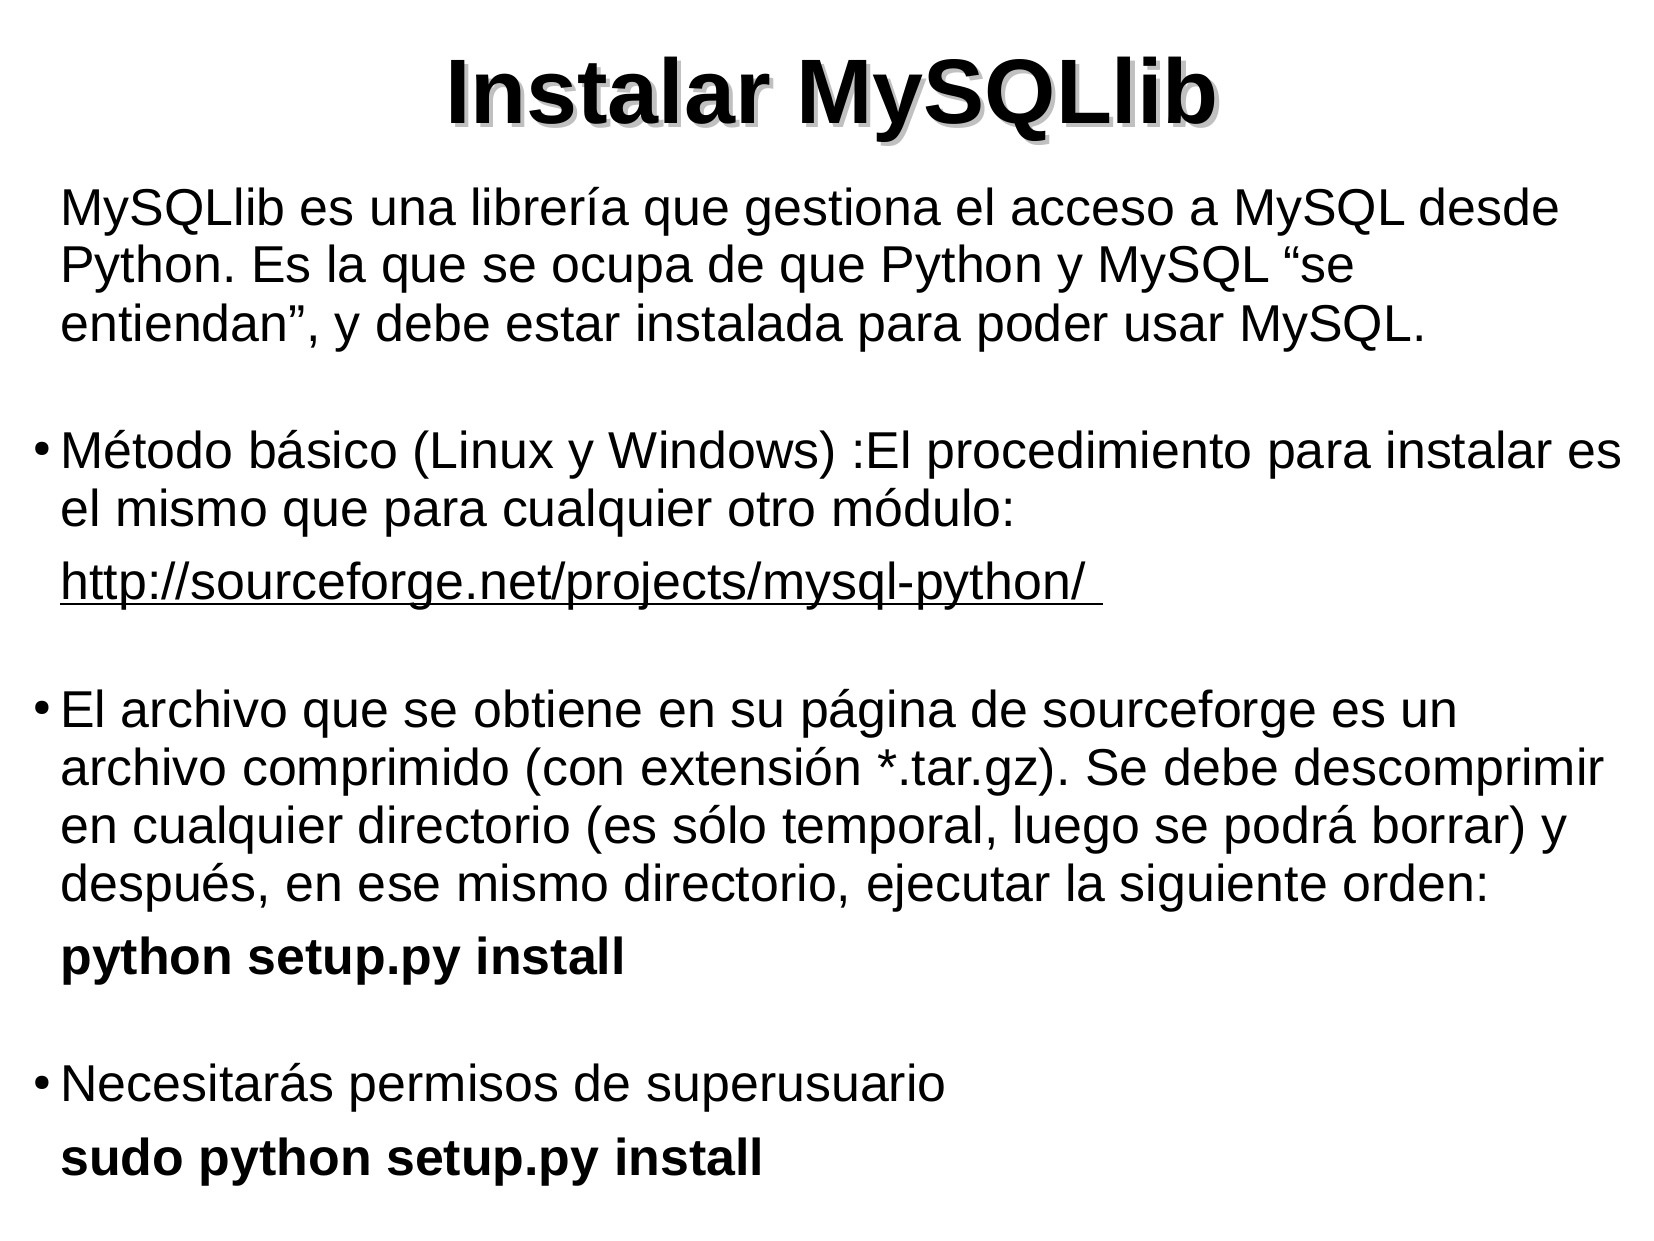

# Instalar MySQLlib
MySQLlib es una librería que gestiona el acceso a MySQL desde Python. Es la que se ocupa de que Python y MySQL “se entiendan”, y debe estar instalada para poder usar MySQL.
Método básico (Linux y Windows) :El procedimiento para instalar es el mismo que para cualquier otro módulo:
http://sourceforge.net/projects/mysql-python/
El archivo que se obtiene en su página de sourceforge es un archivo comprimido (con extensión *.tar.gz). Se debe descomprimir en cualquier directorio (es sólo temporal, luego se podrá borrar) y después, en ese mismo directorio, ejecutar la siguiente orden:
python setup.py install
Necesitarás permisos de superusuario
sudo python setup.py install